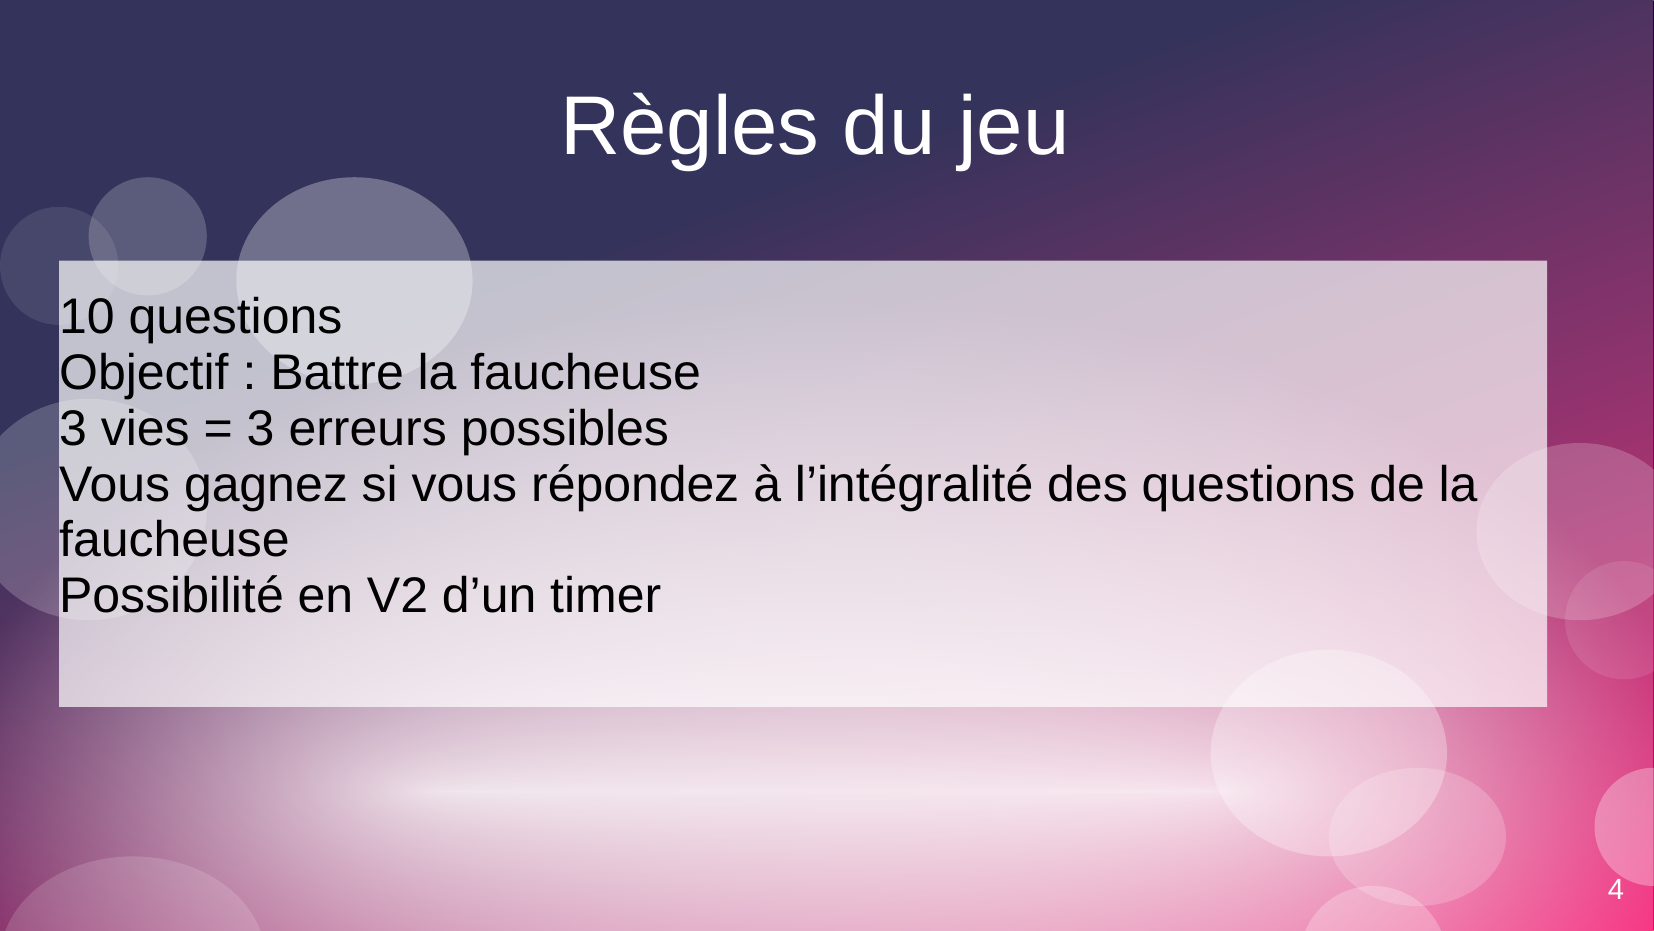

# Règles du jeu
10 questions
Objectif : Battre la faucheuse
3 vies = 3 erreurs possibles
Vous gagnez si vous répondez à l’intégralité des questions de la faucheuse
Possibilité en V2 d’un timer